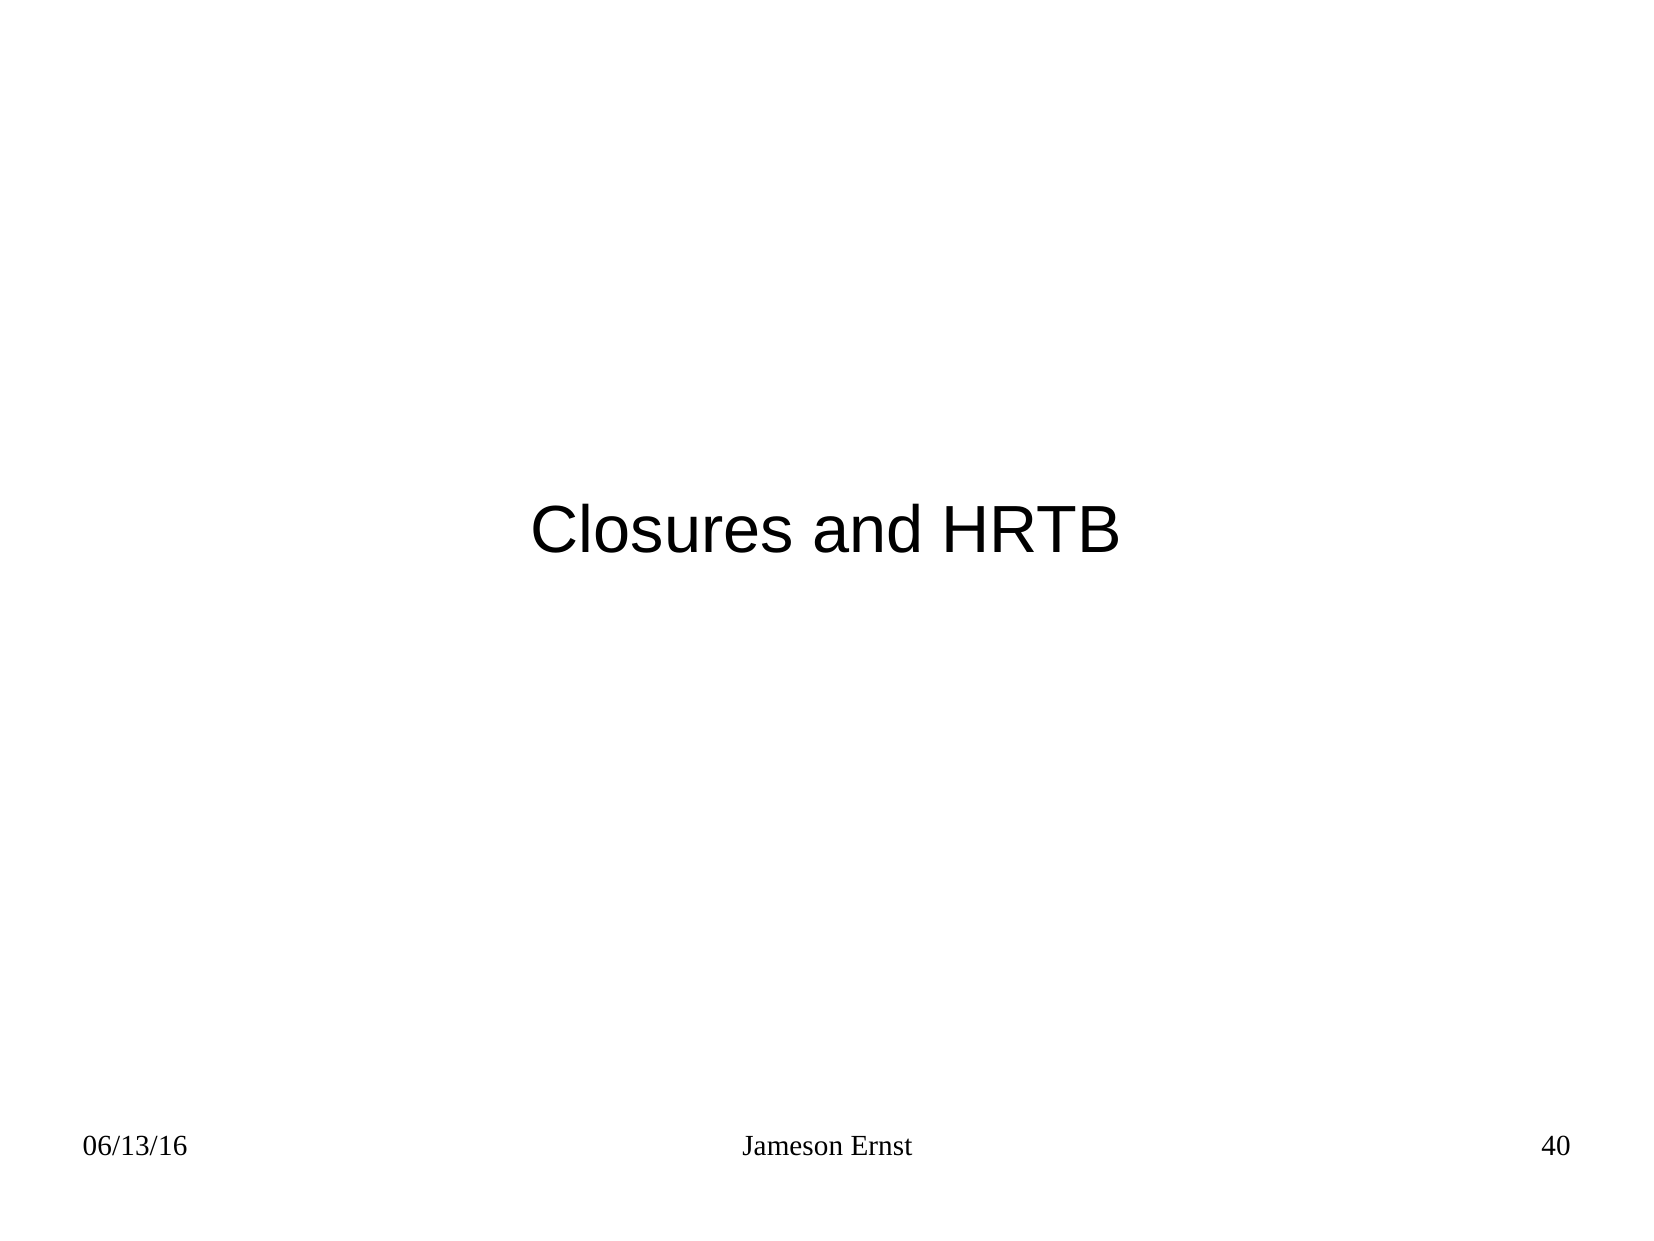

# Closures and HRTB
06/13/16
Jameson Ernst
40